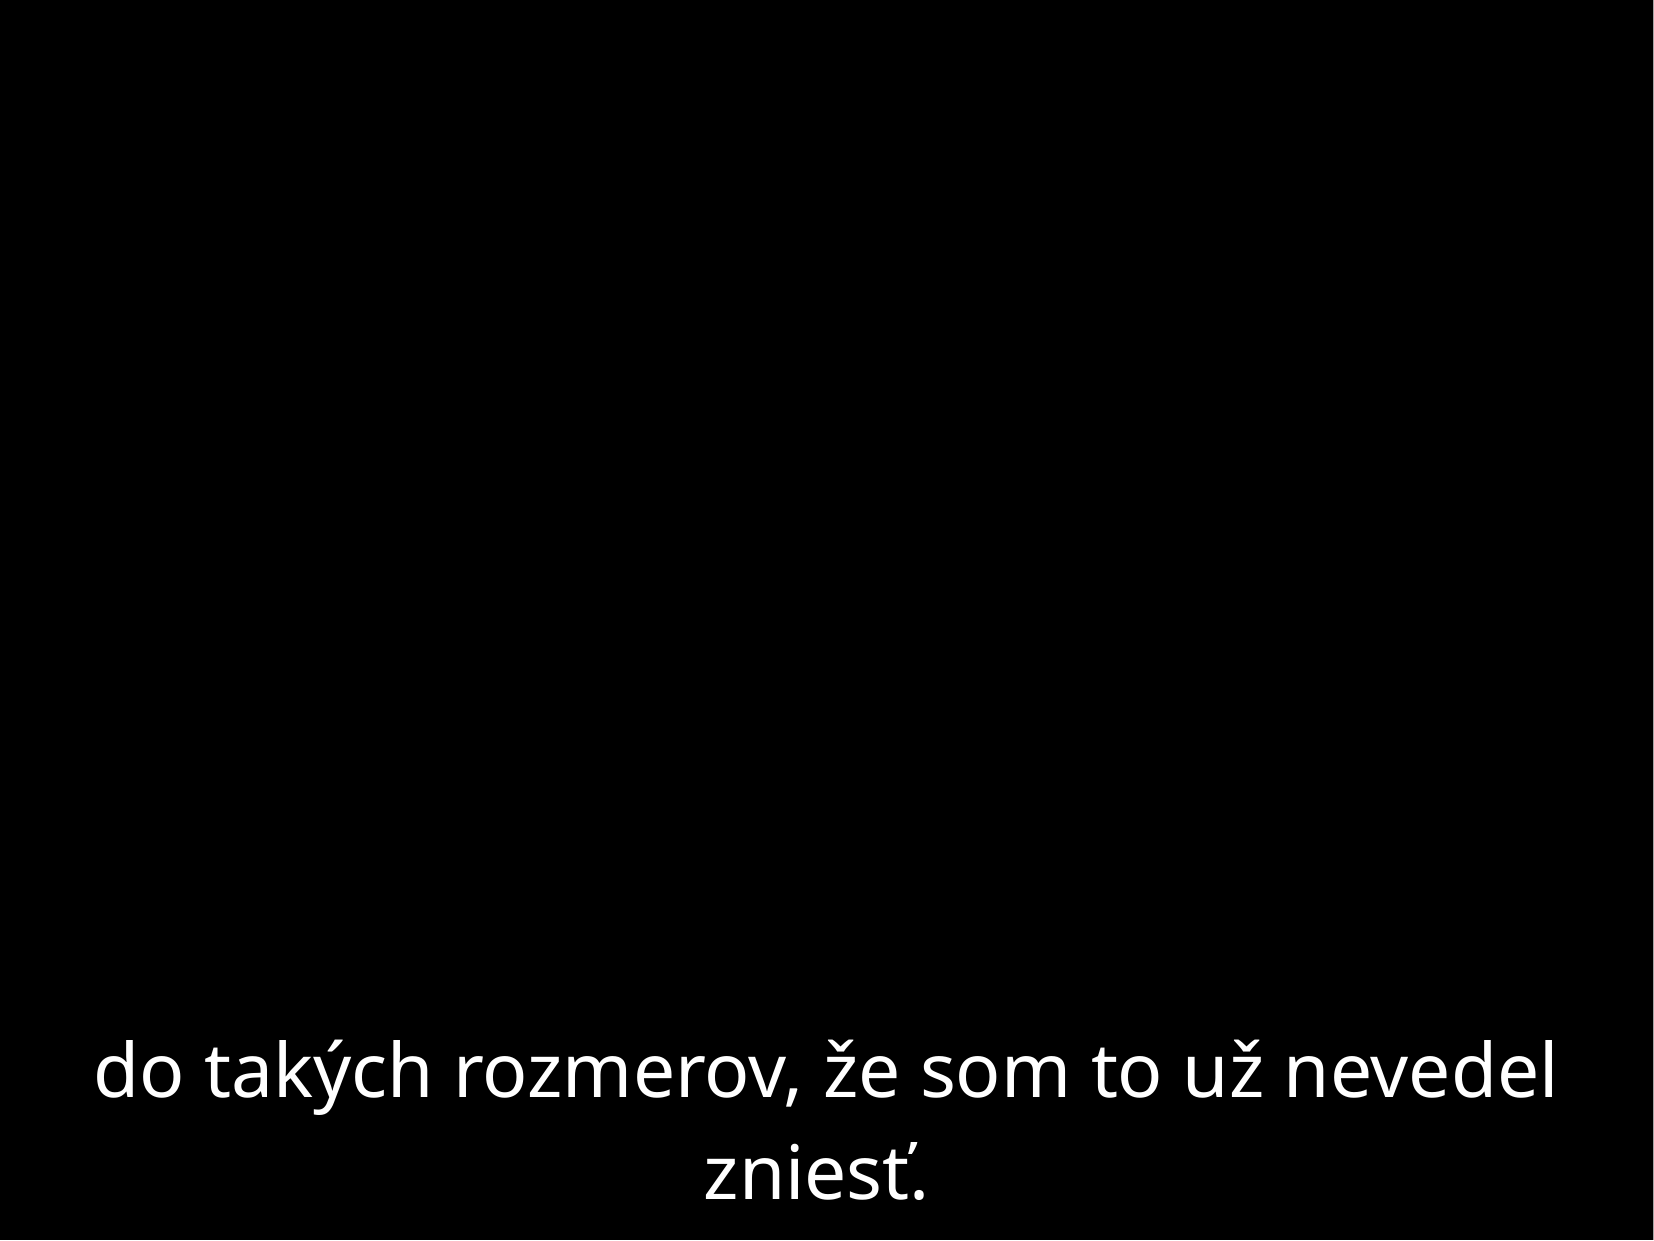

# do takých rozmerov, že som to už nevedel zniesť.